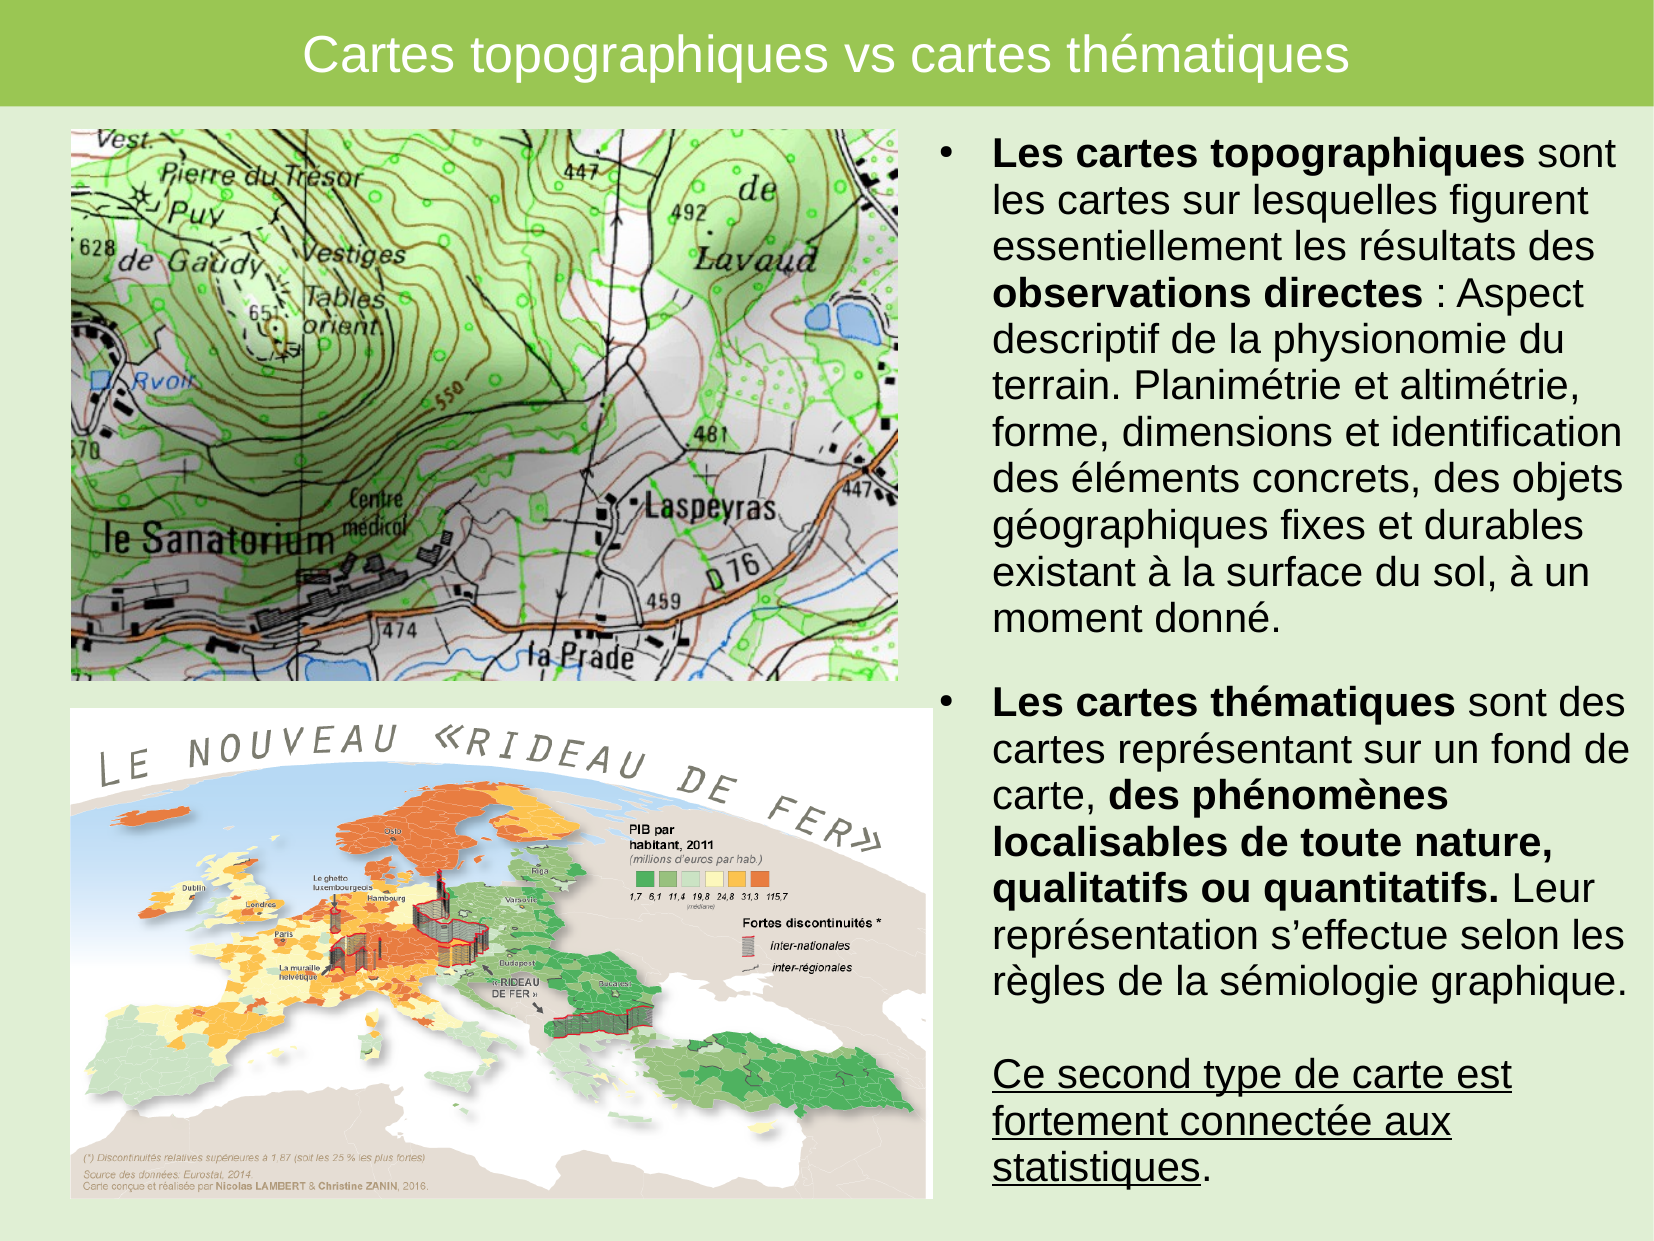

# Cartes topographiques vs cartes thématiques
Les cartes topographiques sont les cartes sur lesquelles figurent essentiellement les résultats des observations directes : Aspect descriptif de la physionomie du terrain. Planimétrie et altimétrie, forme, dimensions et identification des éléments concrets, des objets géographiques fixes et durables existant à la surface du sol, à un moment donné.
Les cartes thématiques sont des cartes représentant sur un fond de carte, des phénomènes localisables de toute nature, qualitatifs ou quantitatifs. Leur représentation s’effectue selon les règles de la sémiologie graphique.
Ce second type de carte est fortement connectée aux statistiques.